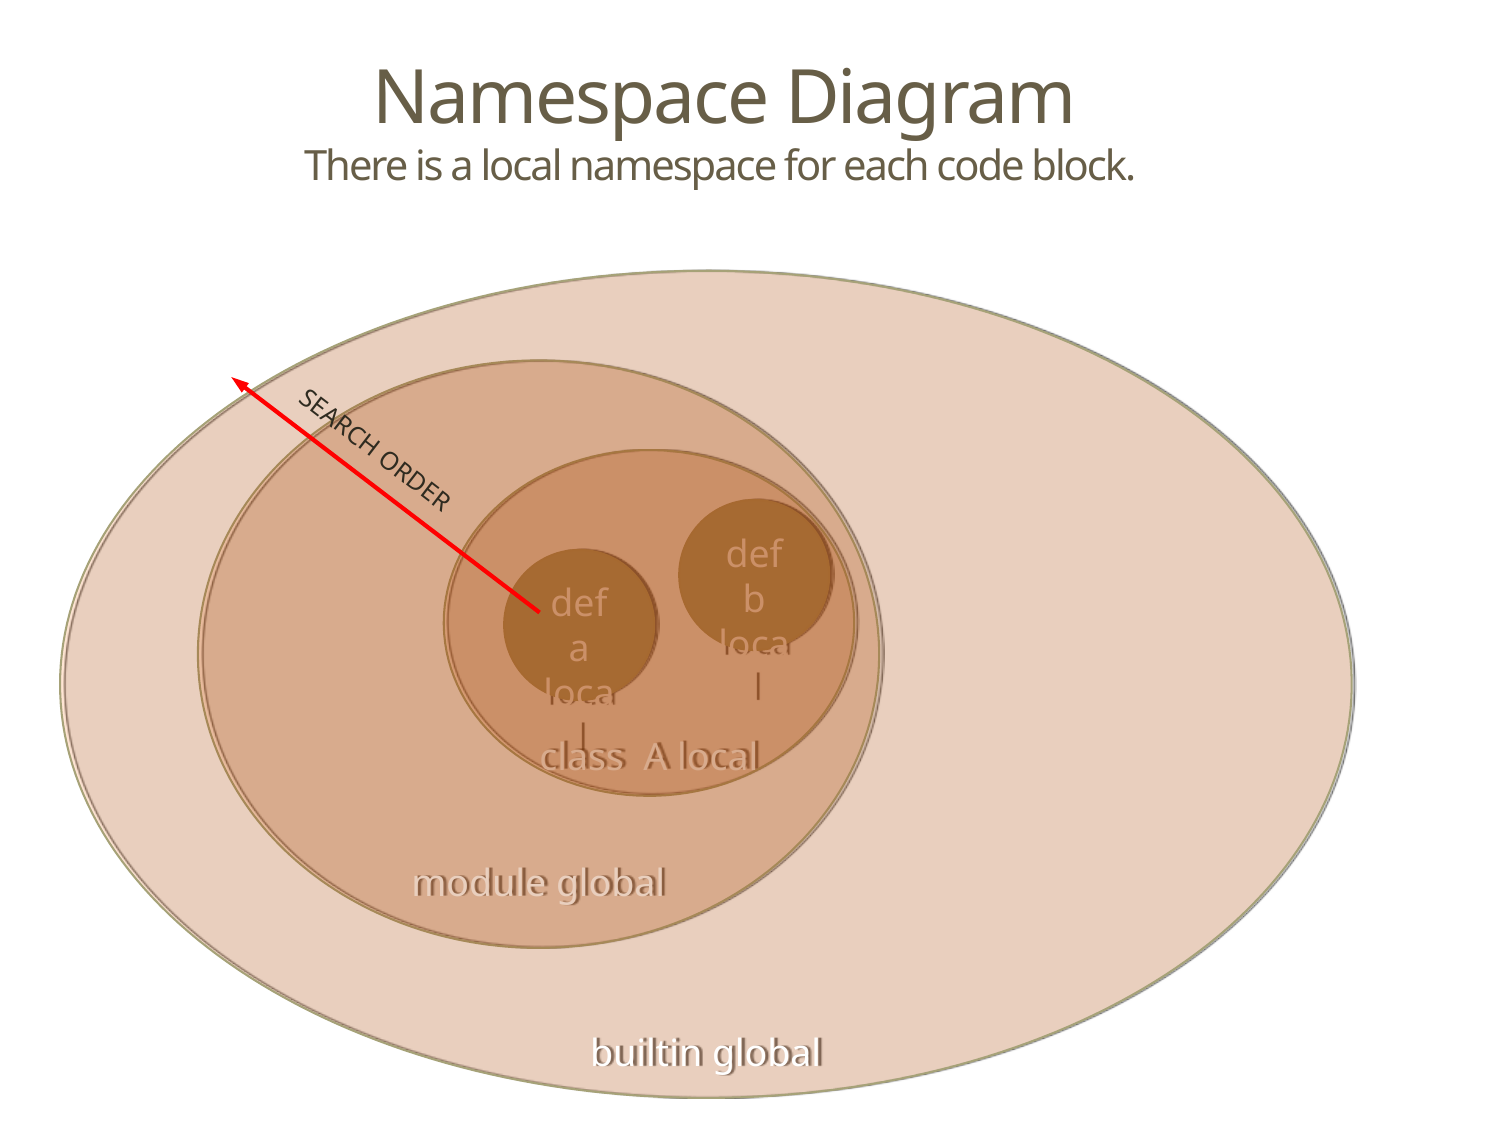

# Namespace Diagram There is a local namespace for each code block.
builtin global
module global
SEARCH ORDER
class A local
def b local
def a local